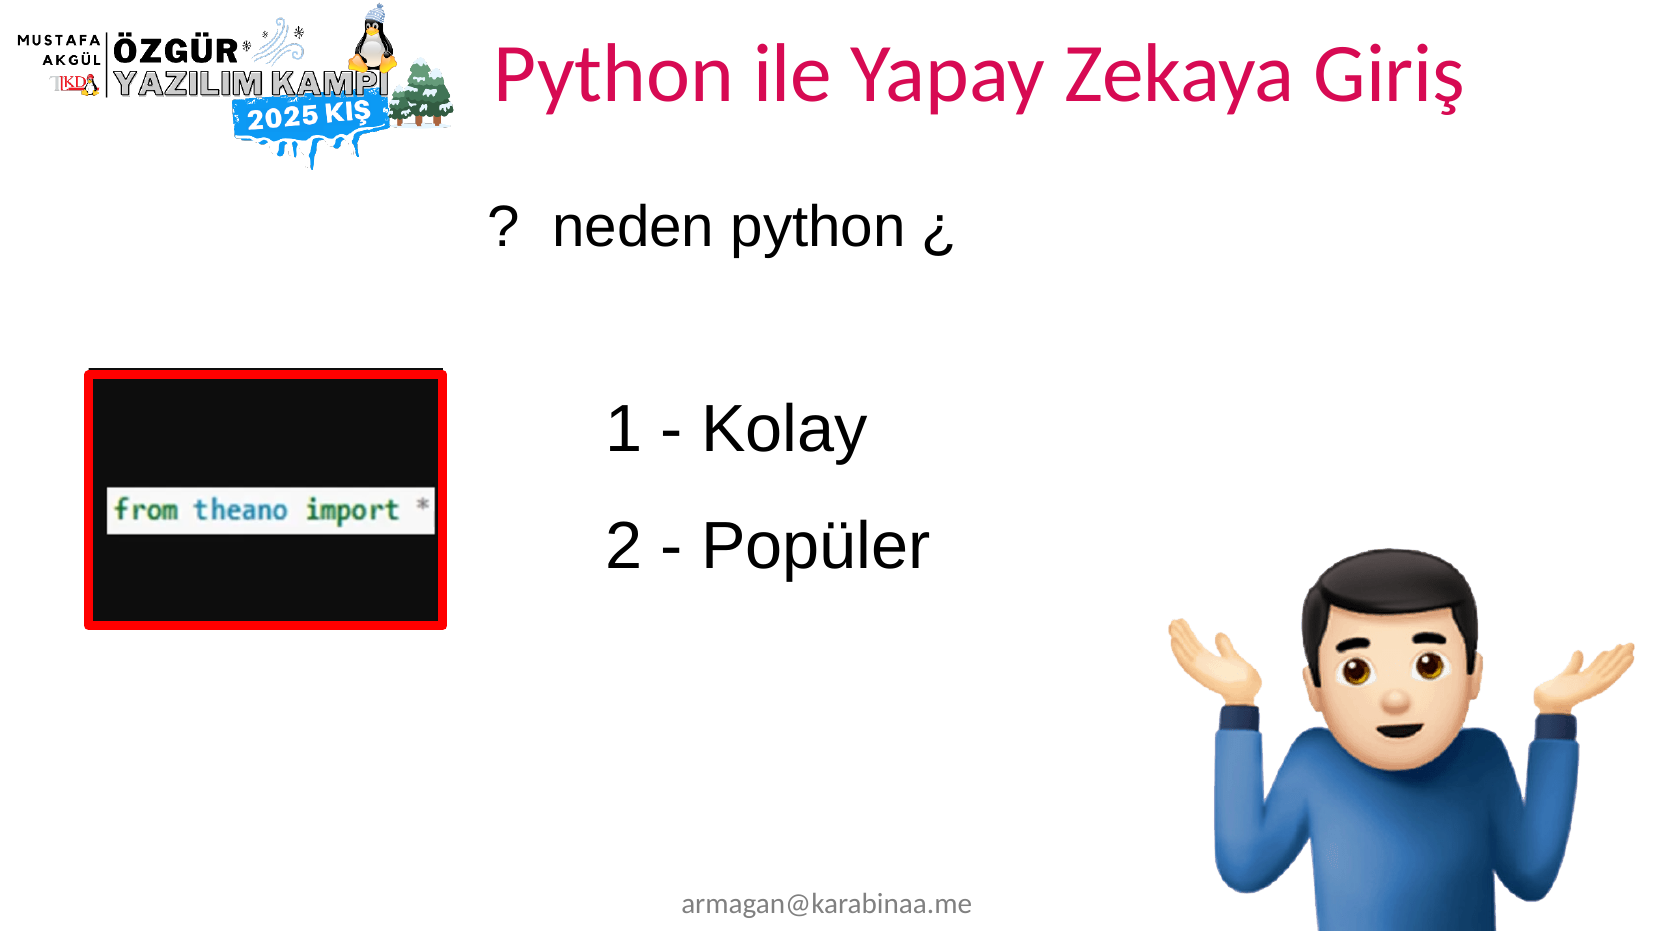

Python ile Yapay Zekaya Giriş
? neden python ¿
1 - Kolay
2 - Popüler
armagan@karabinaa.me